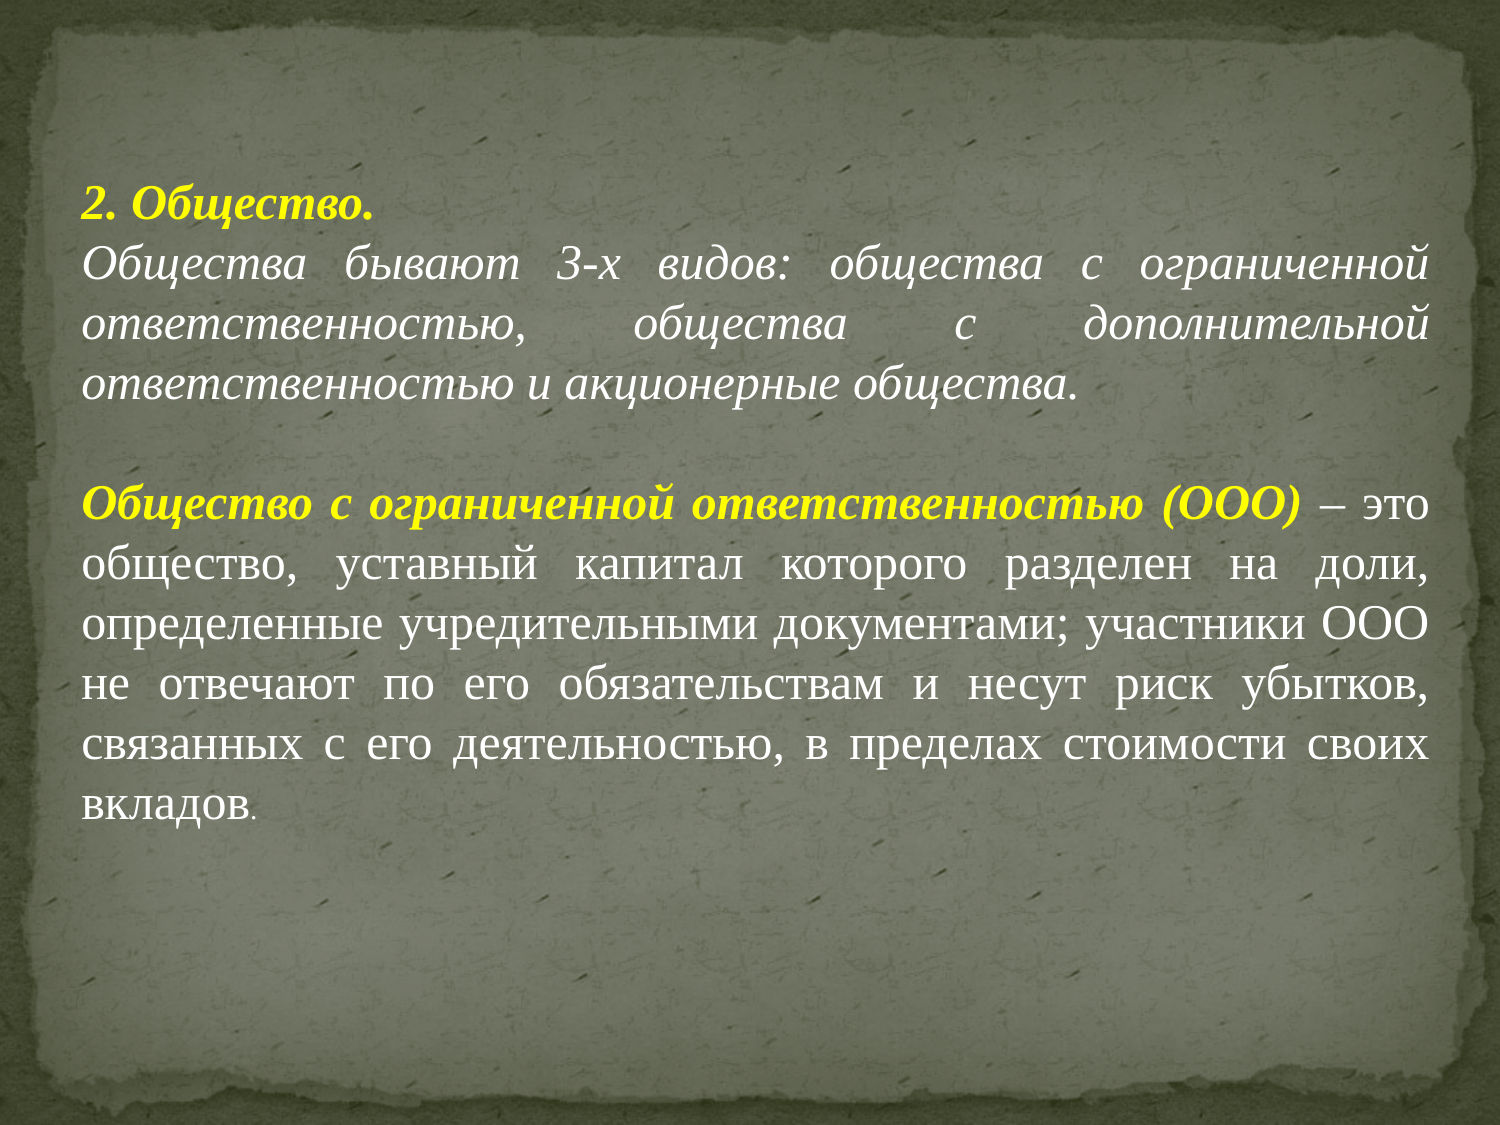

2. Общество.
Общества бывают 3-х видов: общества с ограниченной ответственностью, общества с дополнительной ответственностью и акционерные общества.
Общество с ограниченной ответственностью (ООО) – это общество, уставный капитал которого разделен на доли, определенные учредительными документами; участники ООО не отвечают по его обязательствам и несут риск убытков, связанных с его деятельностью, в пределах стоимости своих вкладов.